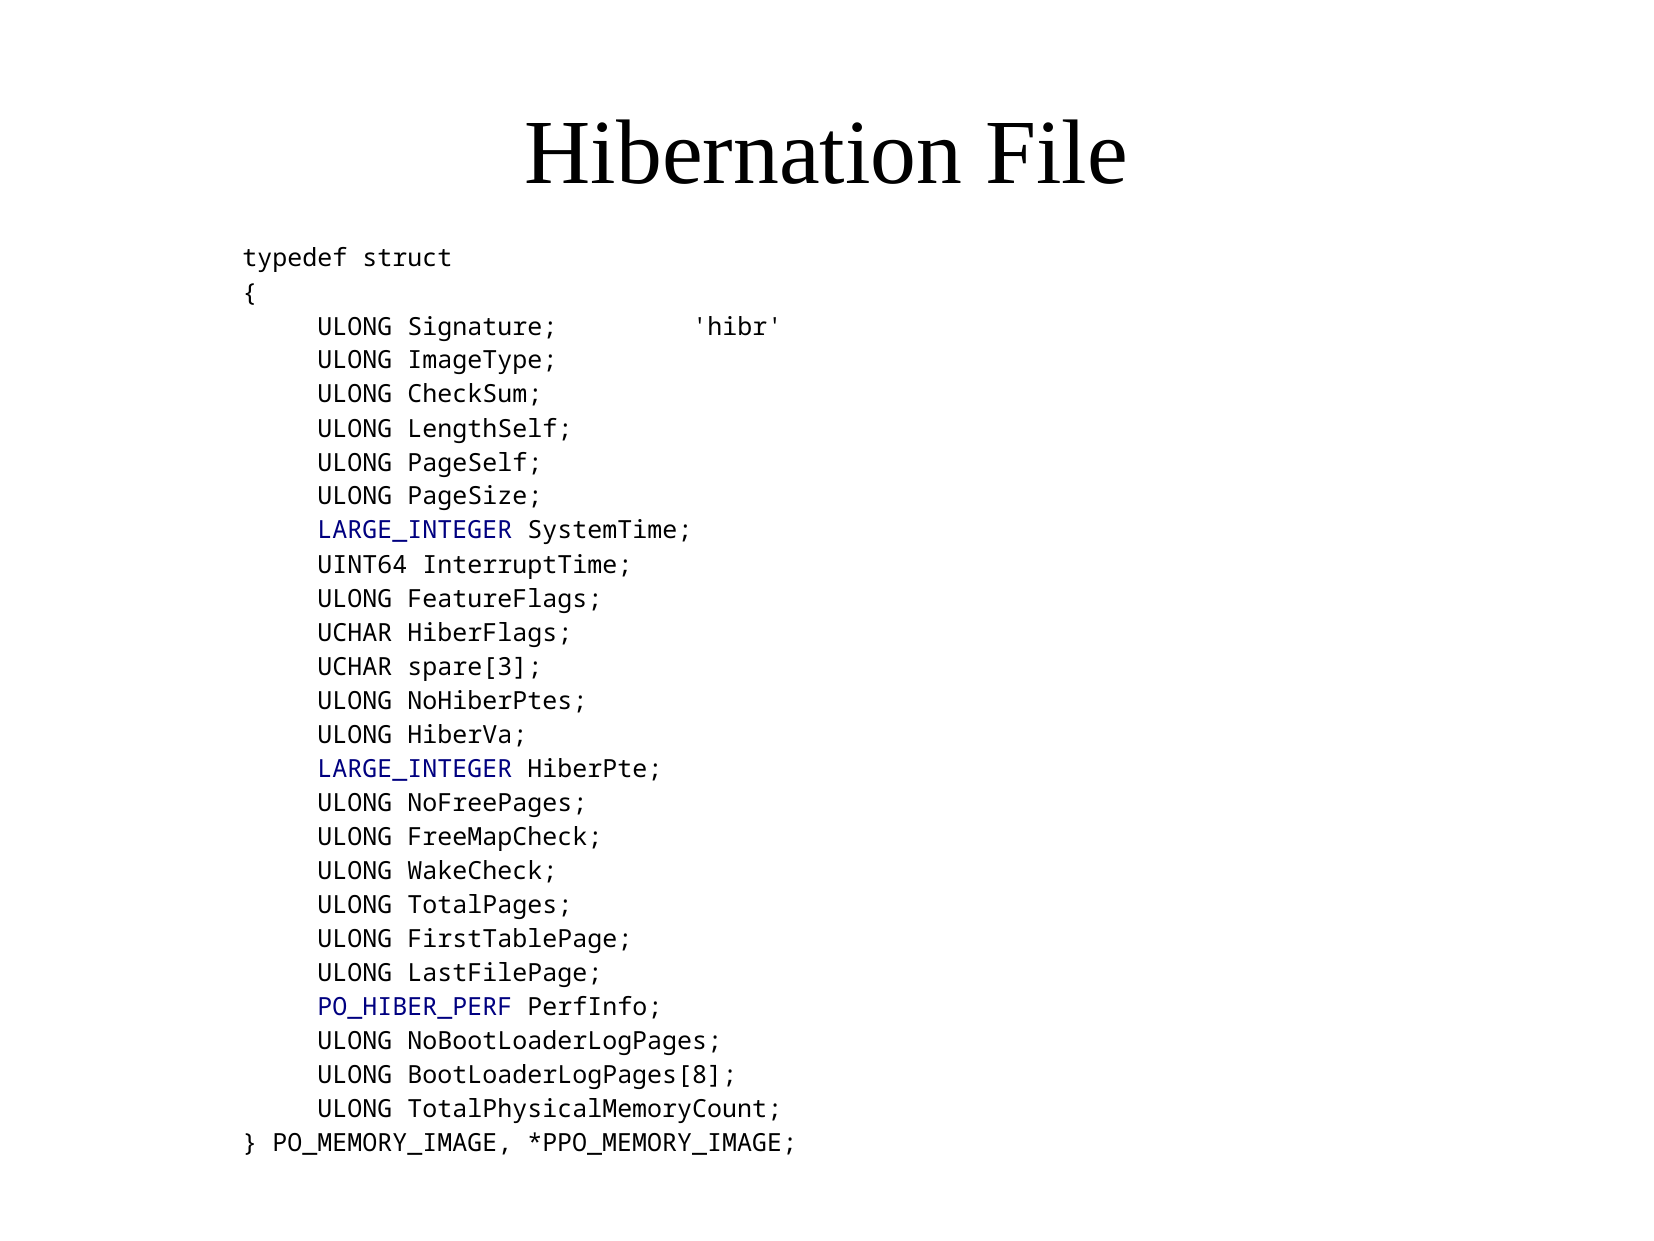

# Hibernation File
typedef struct
{
 ULONG Signature;		'hibr'
 ULONG ImageType;
 ULONG CheckSum;
 ULONG LengthSelf;
 ULONG PageSelf;
 ULONG PageSize;
 LARGE_INTEGER SystemTime;
 UINT64 InterruptTime;
 ULONG FeatureFlags;
 UCHAR HiberFlags;
 UCHAR spare[3];
 ULONG NoHiberPtes;
 ULONG HiberVa;
 LARGE_INTEGER HiberPte;
 ULONG NoFreePages;
 ULONG FreeMapCheck;
 ULONG WakeCheck;
 ULONG TotalPages;
 ULONG FirstTablePage;
 ULONG LastFilePage;
 PO_HIBER_PERF PerfInfo;
 ULONG NoBootLoaderLogPages;
 ULONG BootLoaderLogPages[8];
 ULONG TotalPhysicalMemoryCount;
} PO_MEMORY_IMAGE, *PPO_MEMORY_IMAGE;